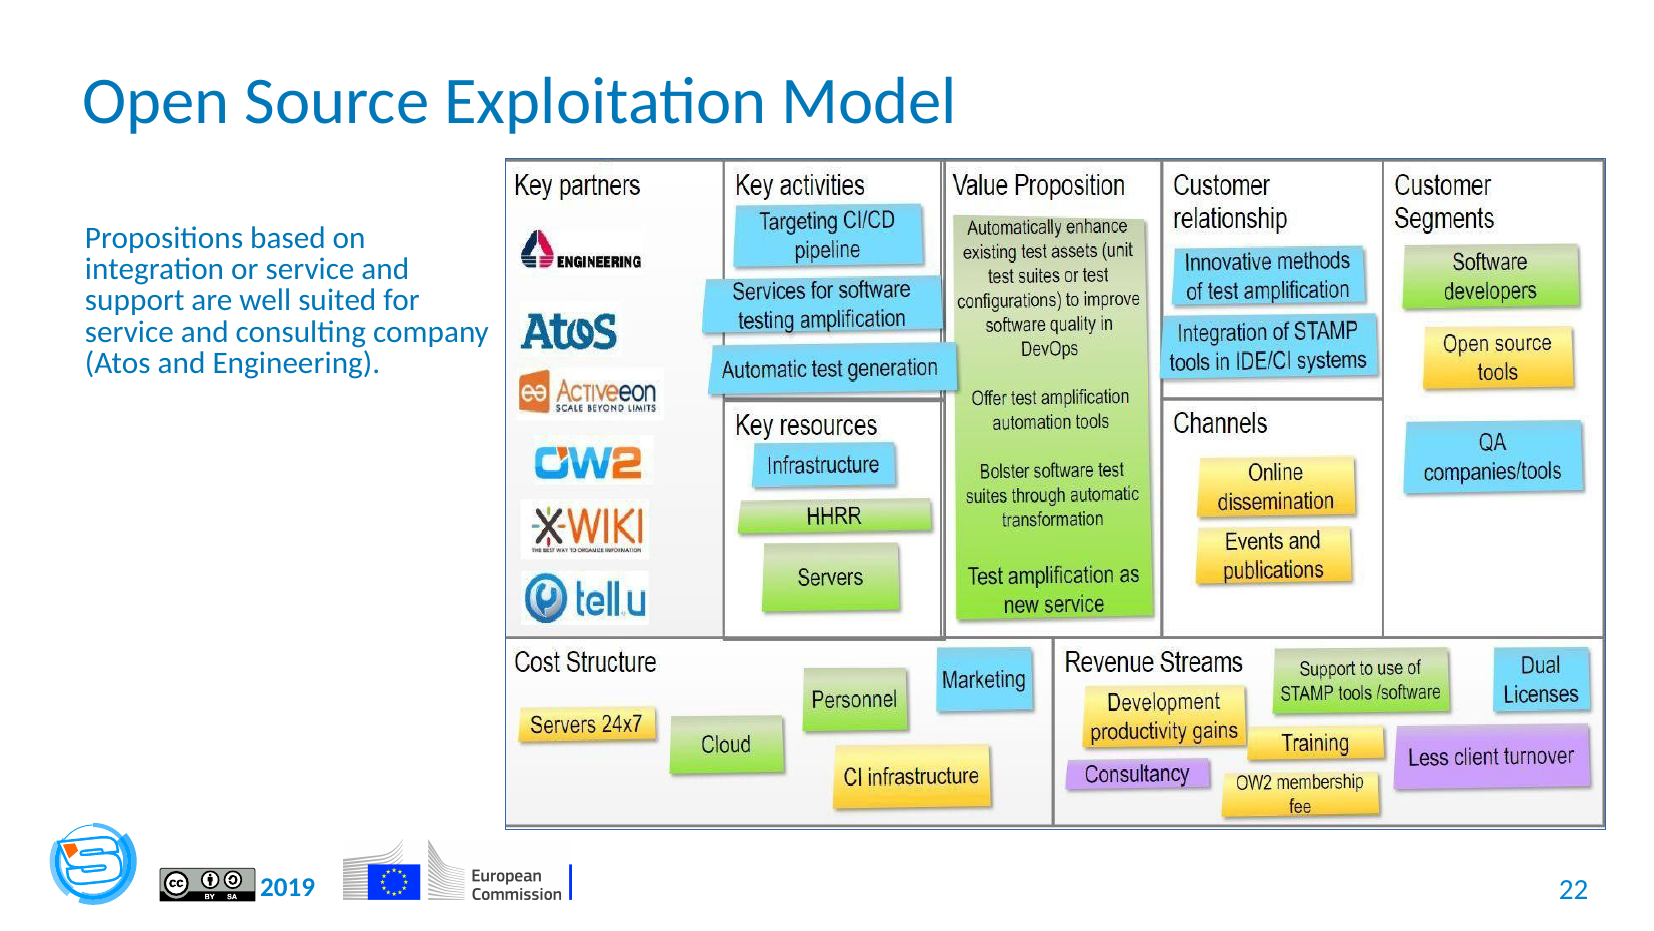

# Open Source Exploitation Model
Propositions based on integration or service and support are well suited for service and consulting company (Atos and Engineering).
22